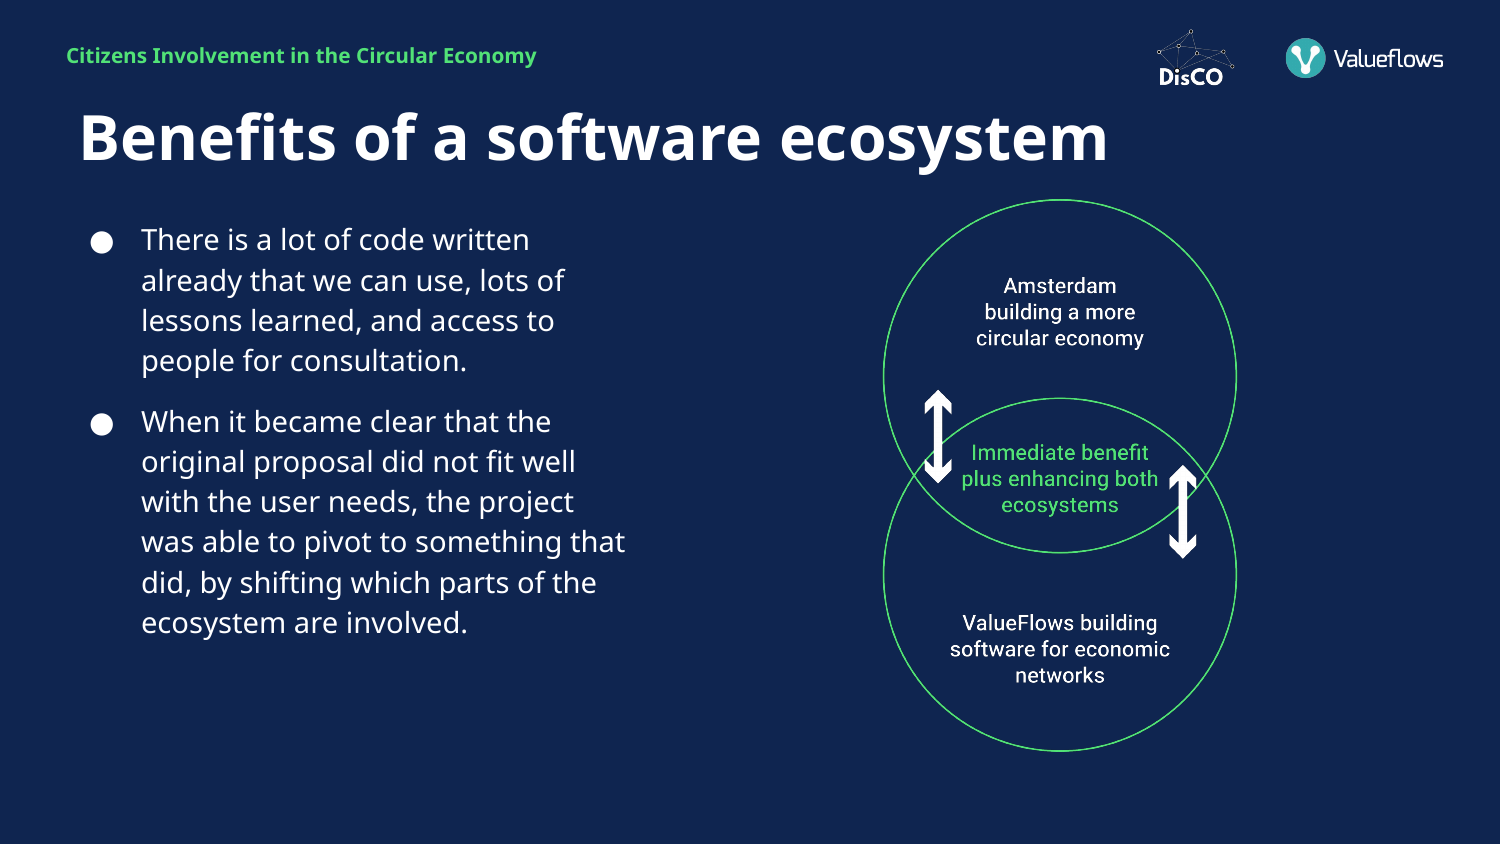

# Benefits of a software ecosystem
There is a lot of code written already that we can use, lots of lessons learned, and access to people for consultation.
When it became clear that the original proposal did not fit well with the user needs, the project was able to pivot to something that did, by shifting which parts of the ecosystem are involved.